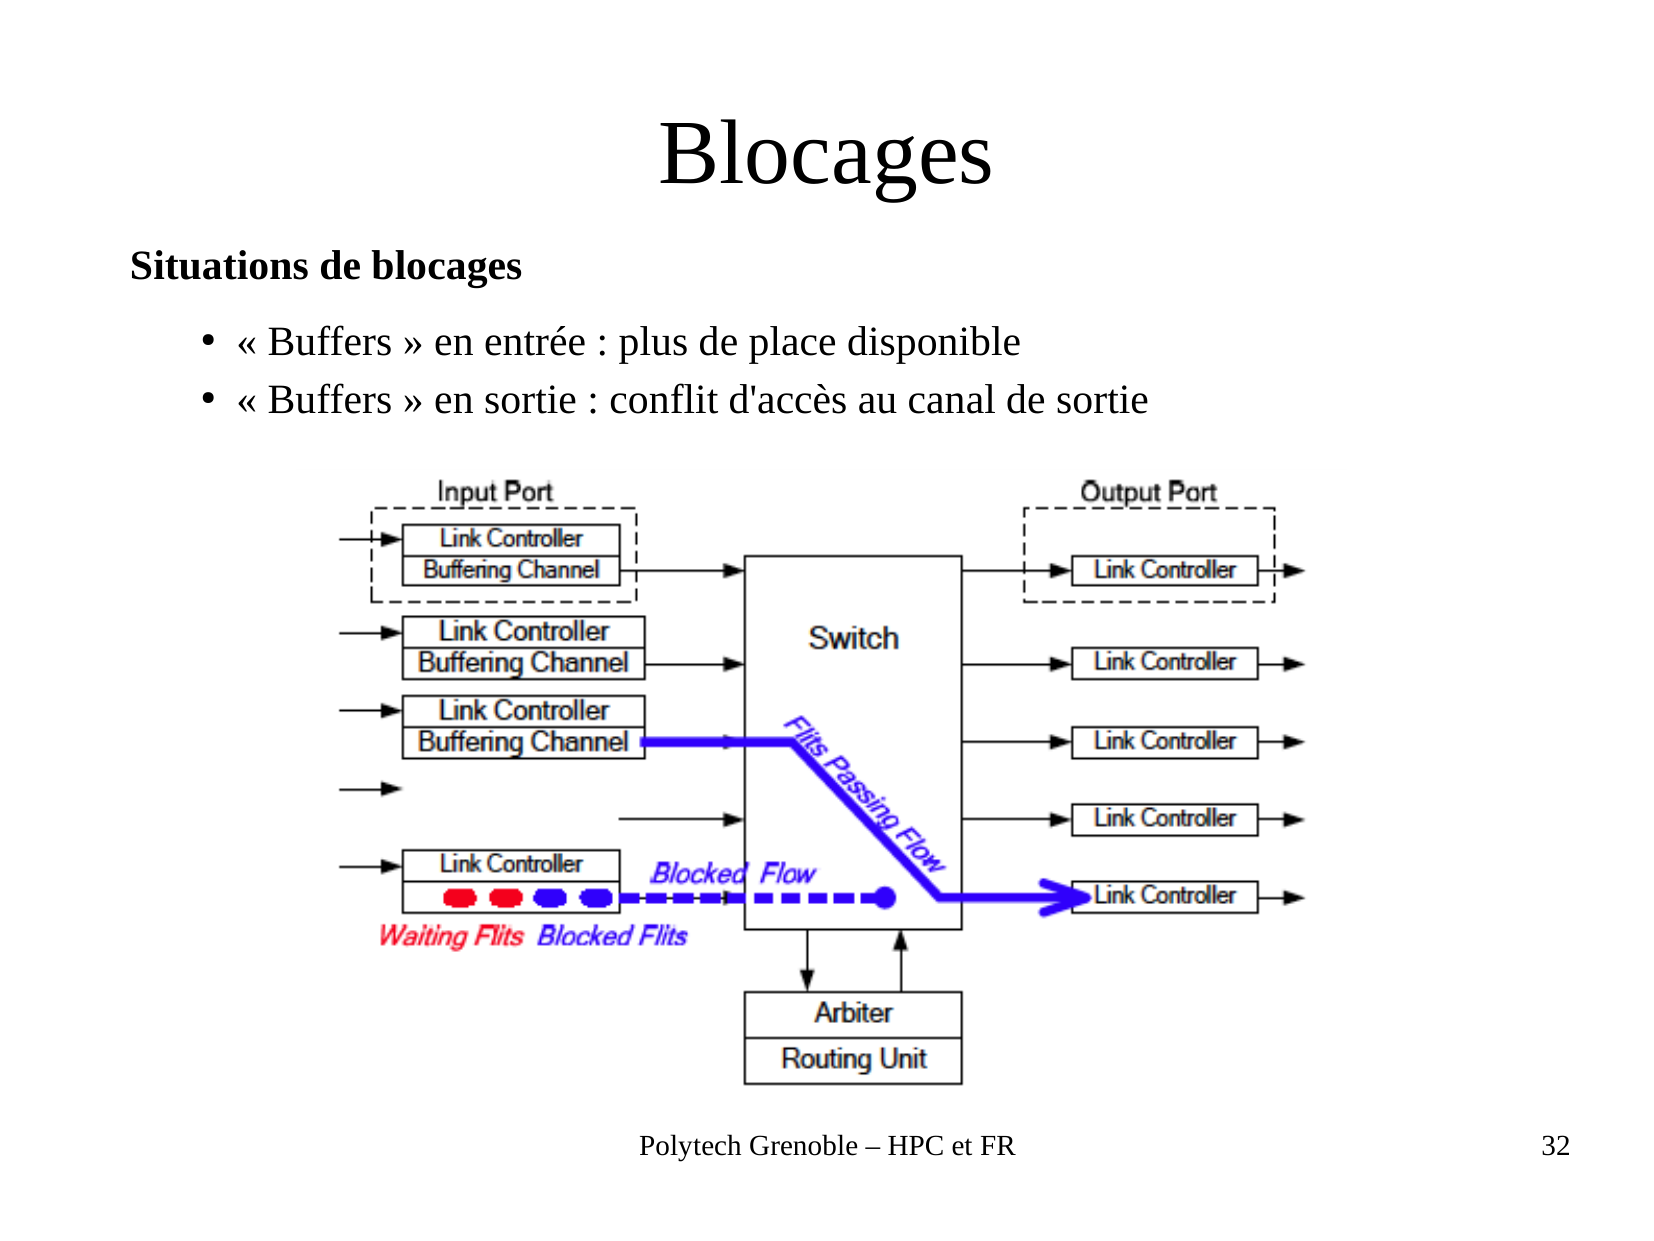

# Blocages
Situations de blocages
« Buffers » en entrée : plus de place disponible
« Buffers » en sortie : conflit d'accès au canal de sortie
Matthieu PAYET
32